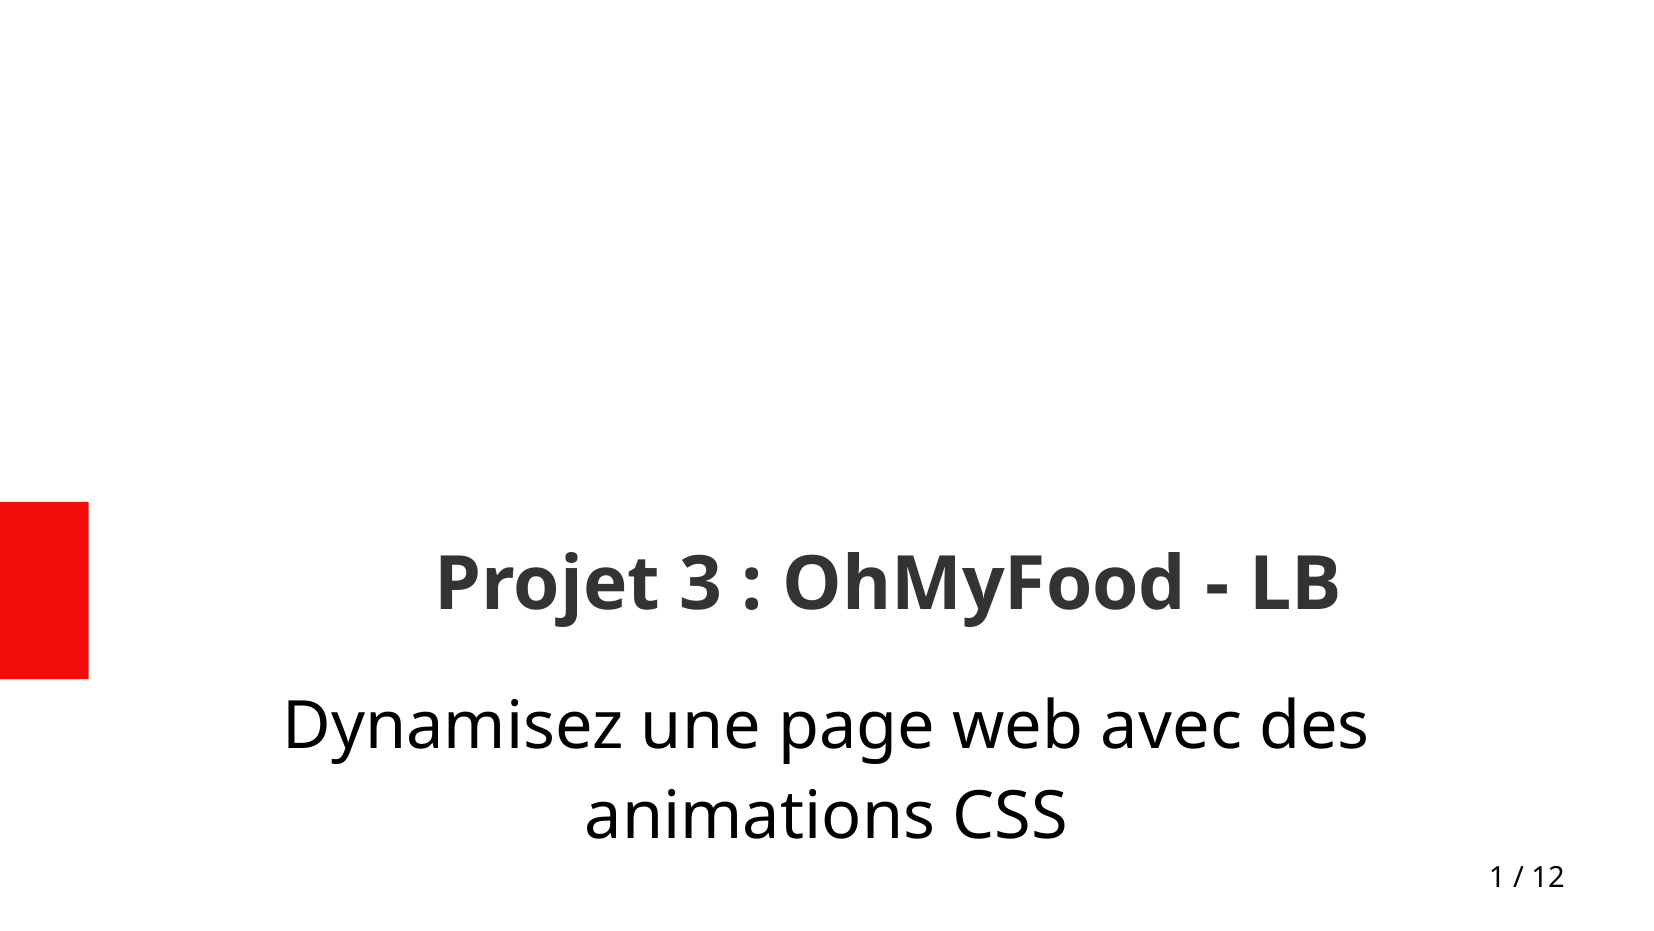

# Projet 3 : OhMyFood - LB
Dynamisez une page web avec des animations CSS
1